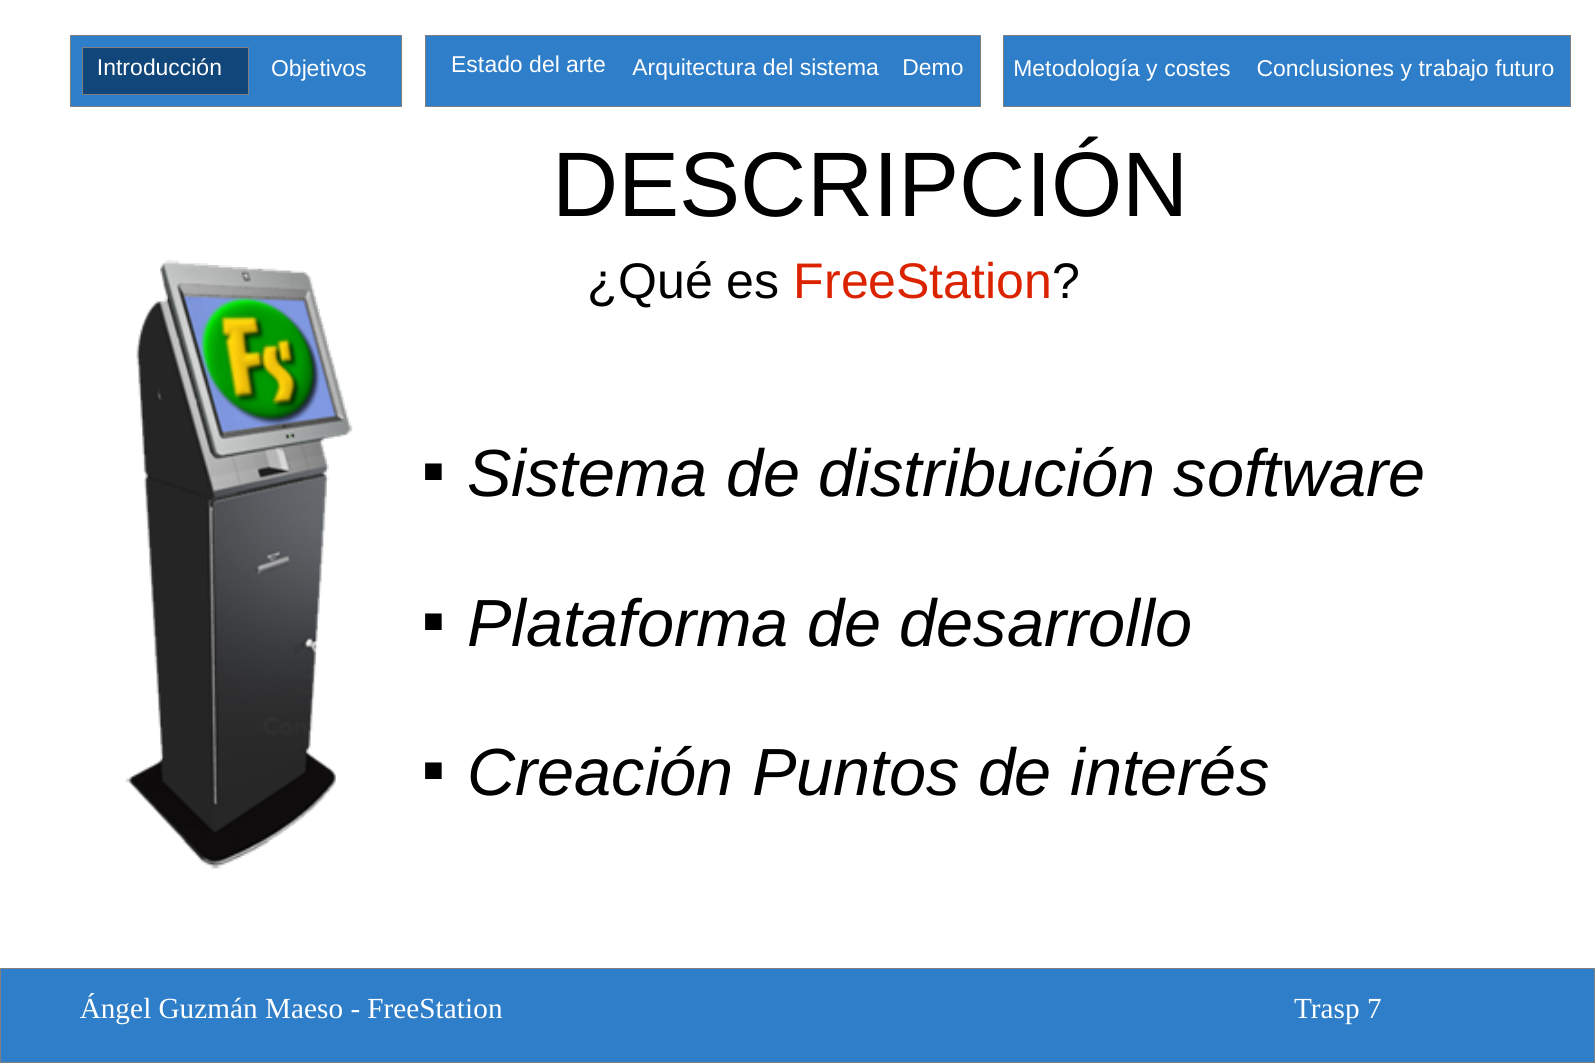

Arquitectura del sistema
Estado del arte
Demo
# Introducción
Metodología y costes
Conclusiones y trabajo futuro
Objetivos
Estado del arte
Arquitectura del sistema
Demo
DESCRIPCIÓN
¿Qué es FreeStation?
 Sistema de distribución software
 Plataforma de desarrollo
 Creación Puntos de interés
7